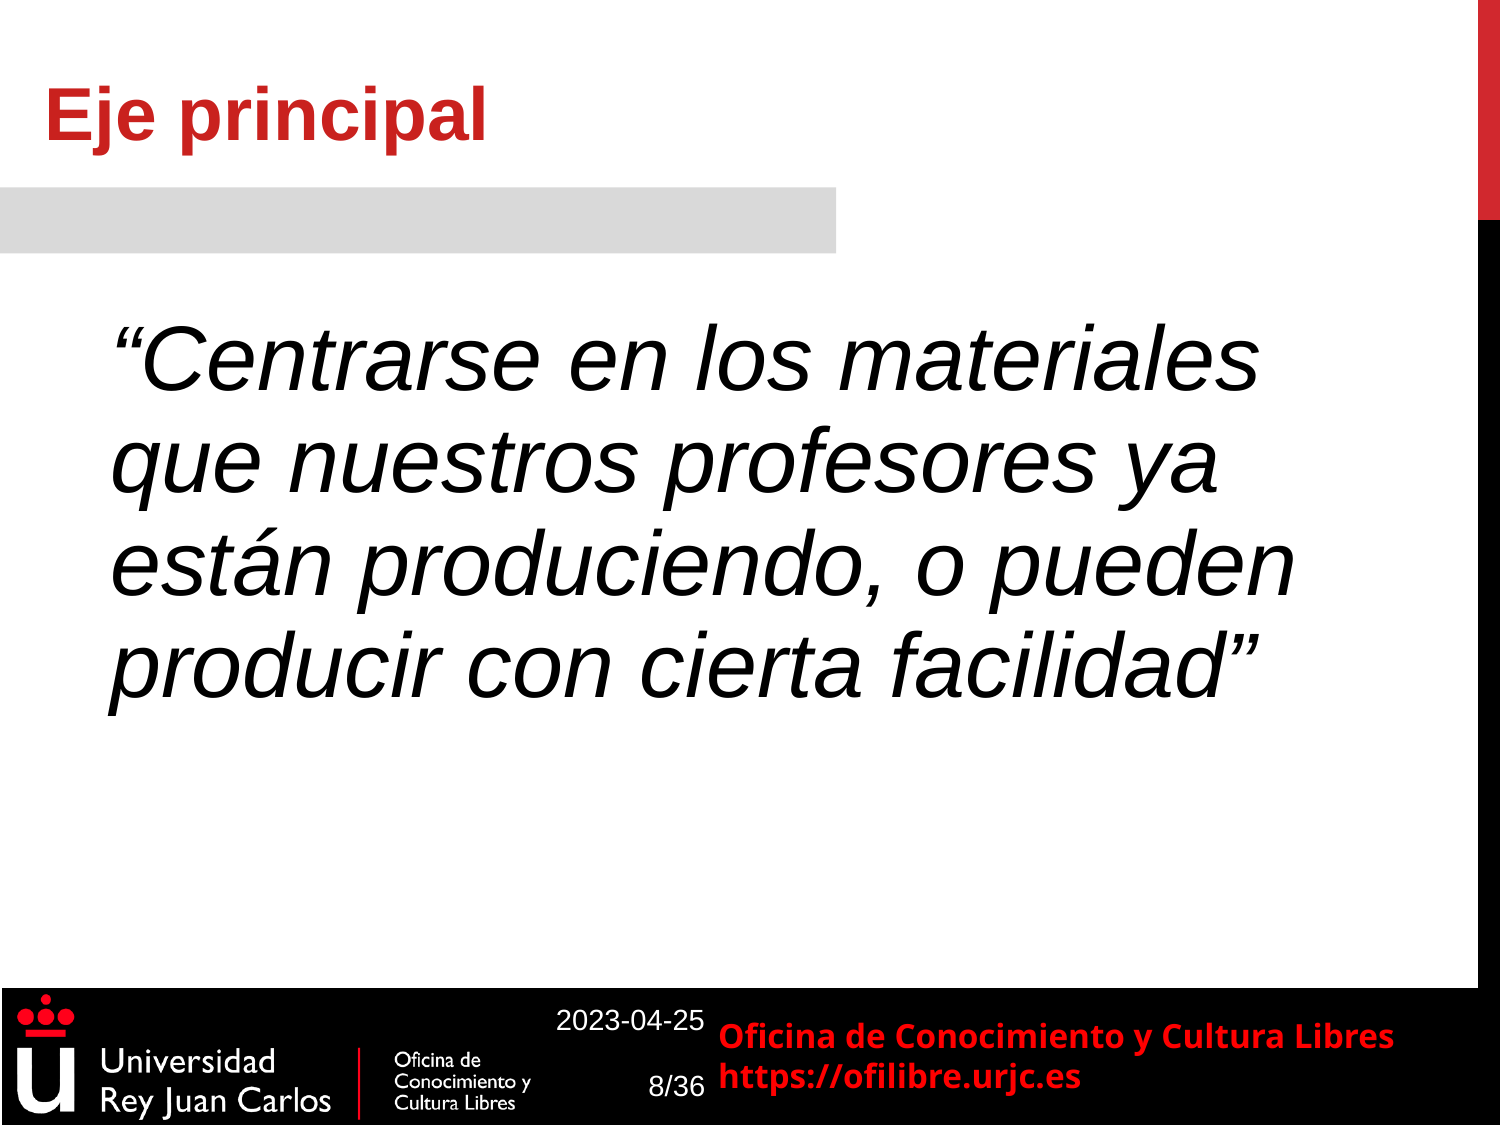

#
Eje principal
“Centrarse en los materiales que nuestros profesores ya están produciendo, o pueden producir con cierta facilidad”